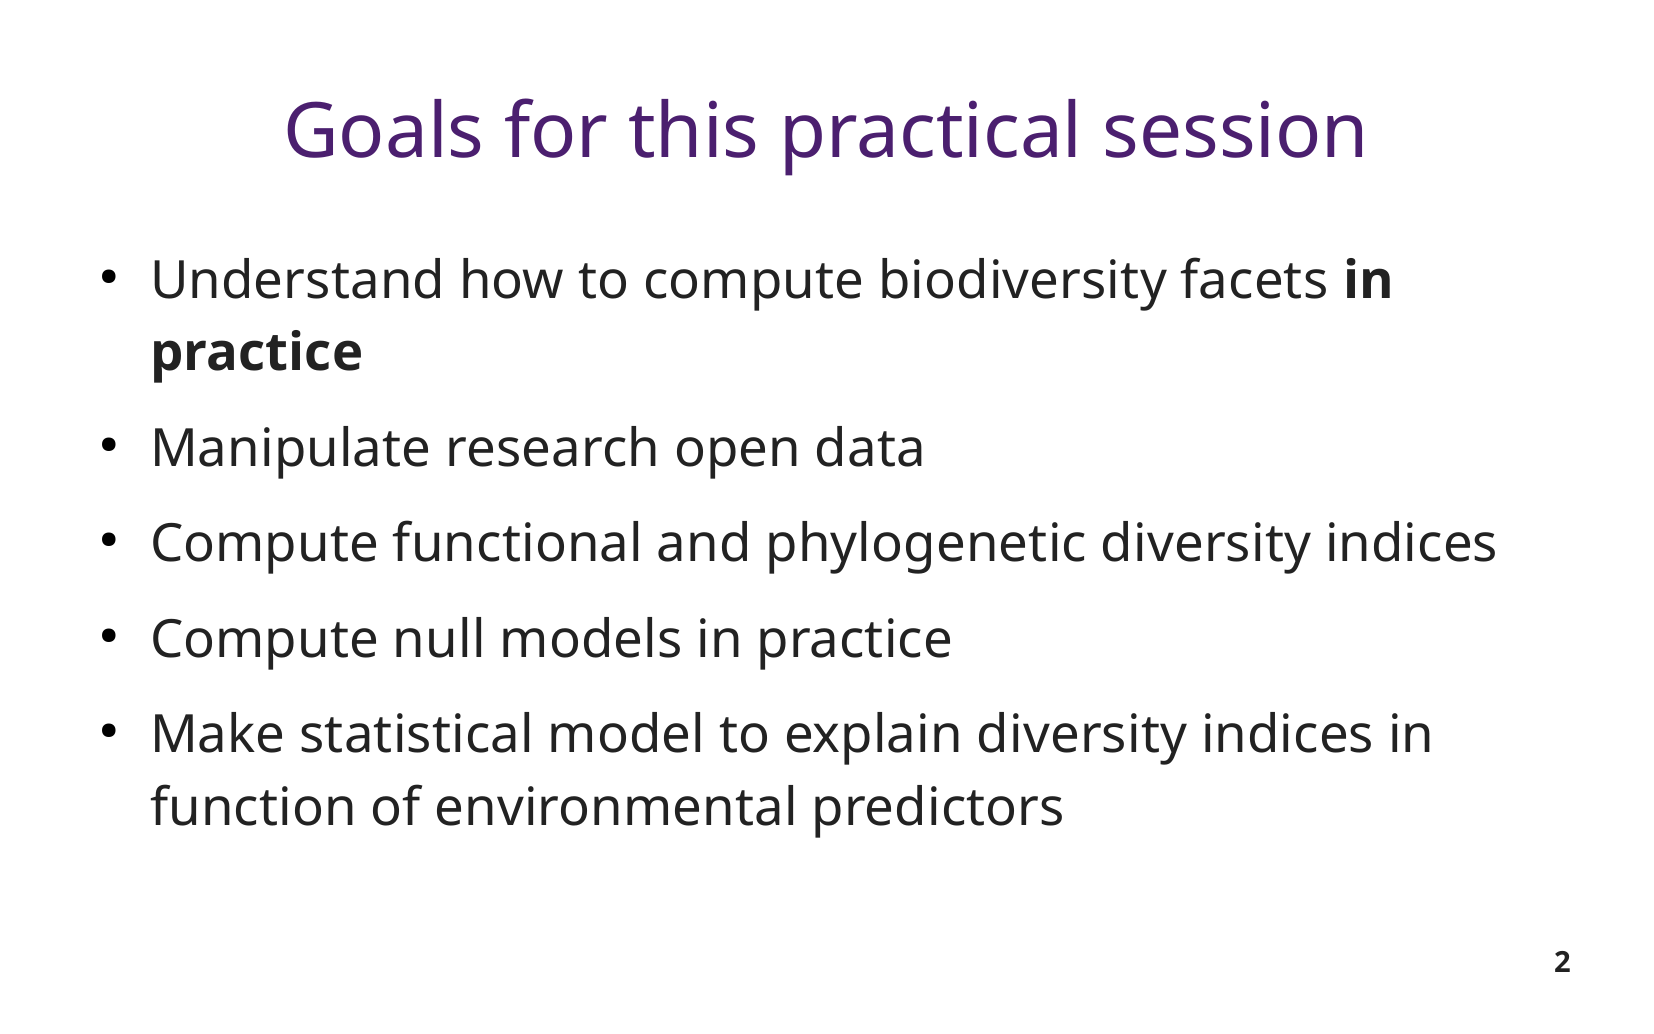

# Goals for this practical session
Understand how to compute biodiversity facets in practice
Manipulate research open data
Compute functional and phylogenetic diversity indices
Compute null models in practice
Make statistical model to explain diversity indices in function of environmental predictors
2